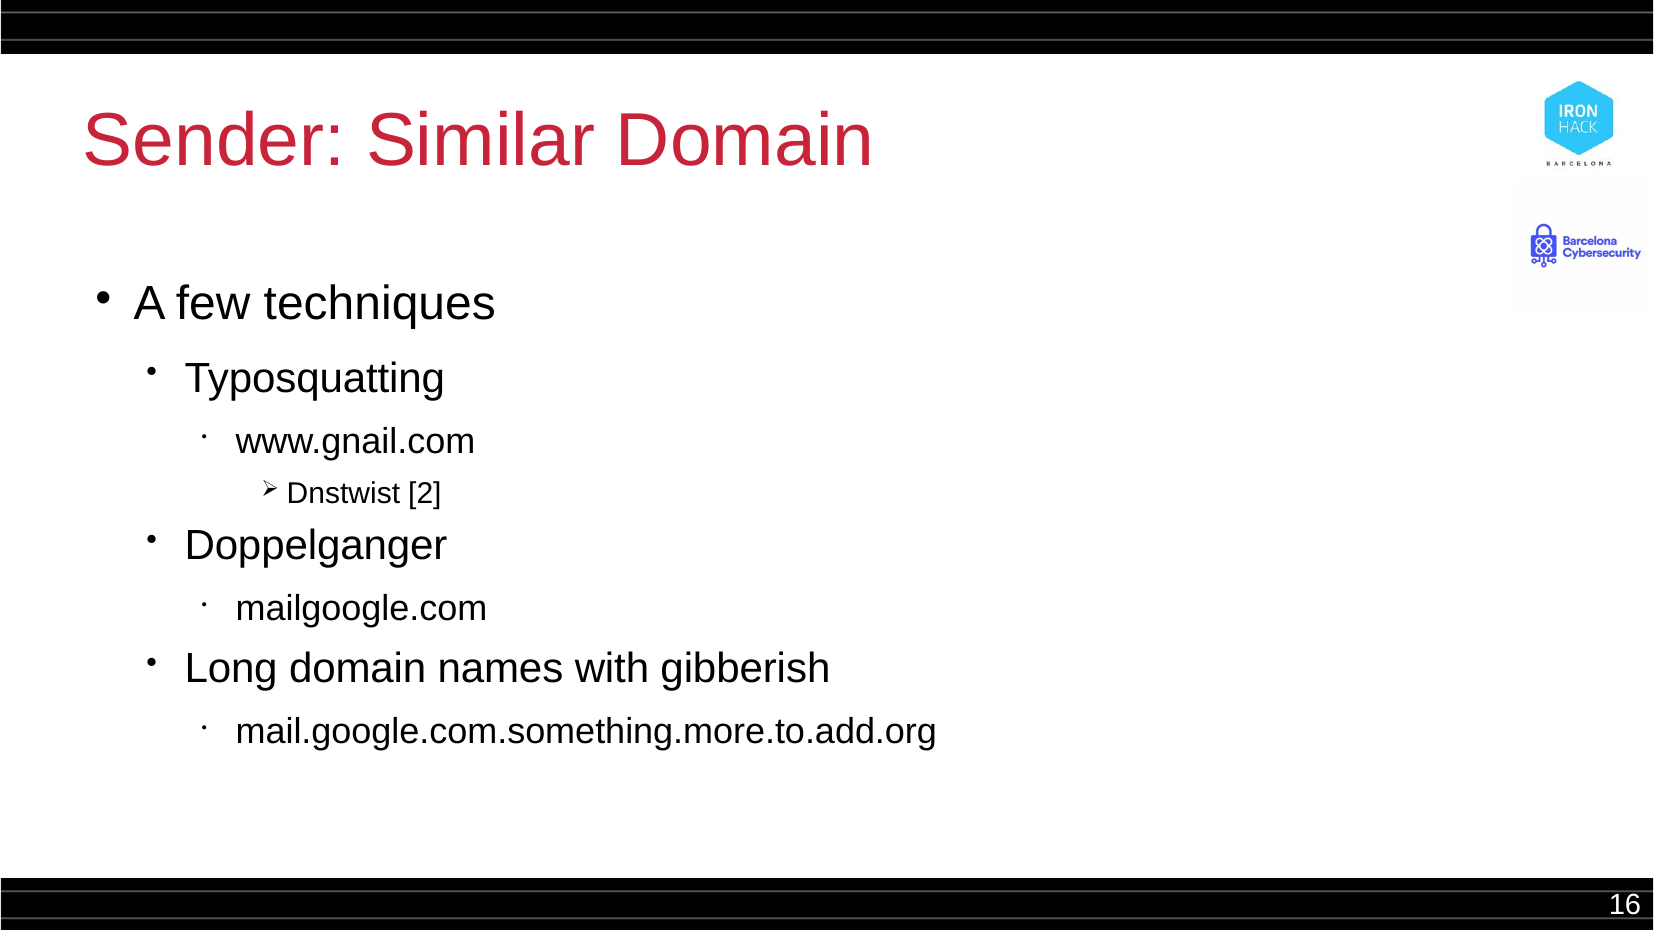

Sender: Similar Domain
A few techniques
Typosquatting
www.gnail.com
Dnstwist [2]
Doppelganger
mailgoogle.com
Long domain names with gibberish
mail.google.com.something.more.to.add.org